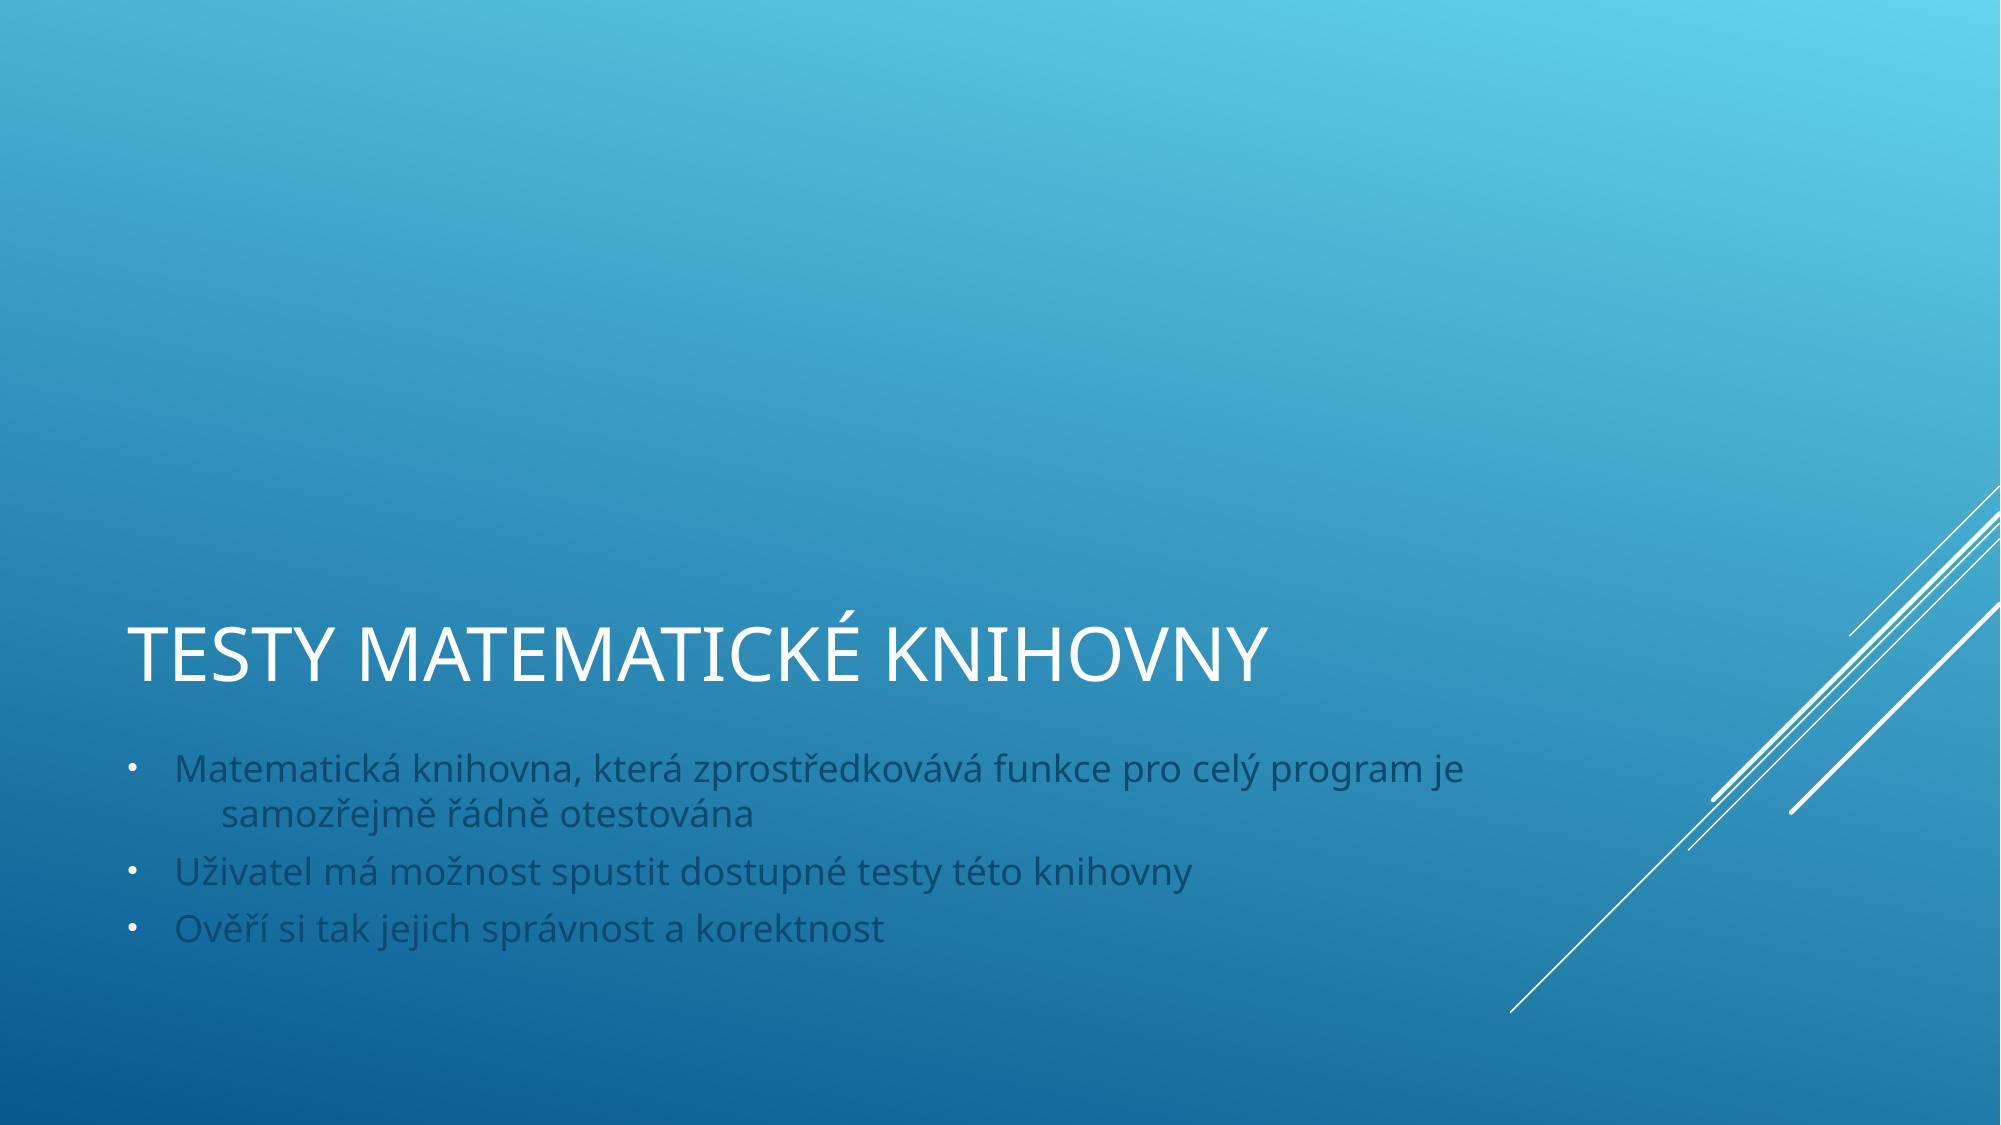

# Testy matematické knihovny
Matematická knihovna, která zprostředkovává funkce pro celý program je samozřejmě řádně otestována
Uživatel má možnost spustit dostupné testy této knihovny
Ověří si tak jejich správnost a korektnost